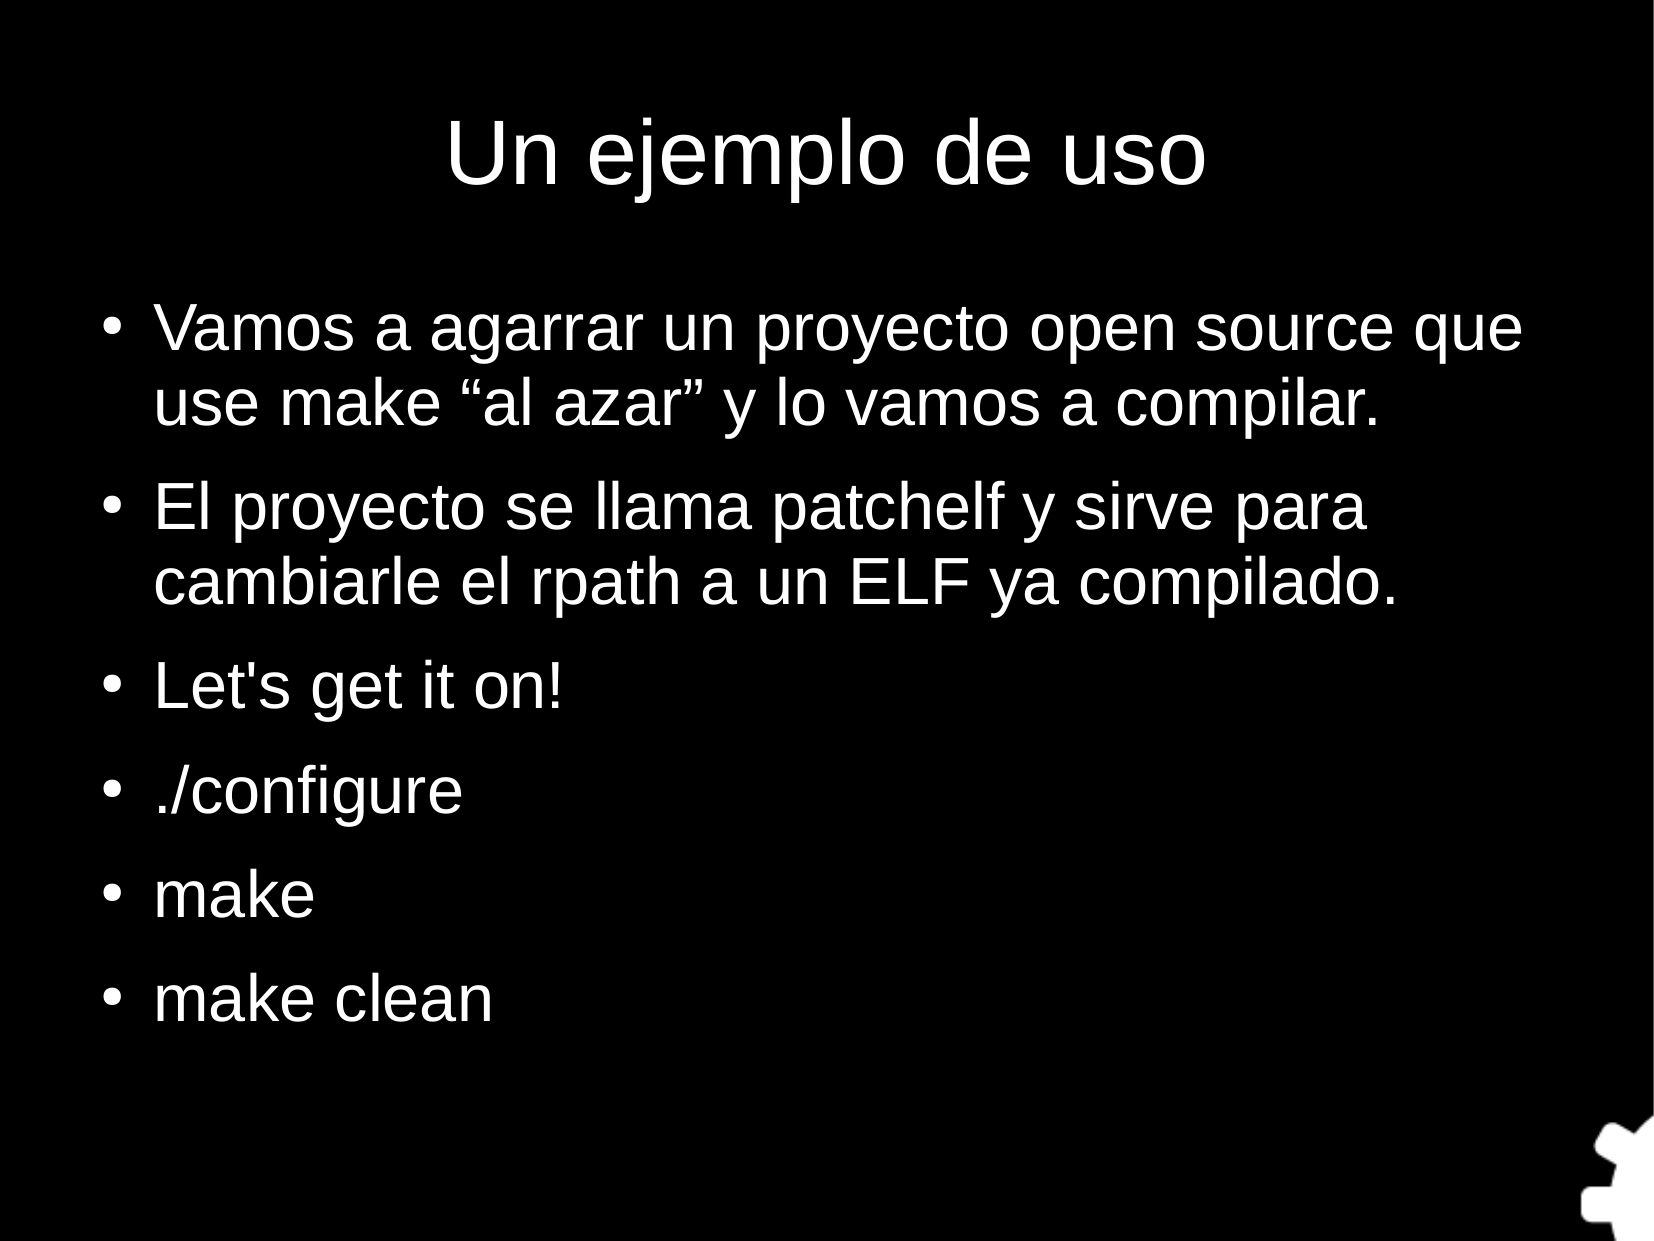

# Un ejemplo de uso
Vamos a agarrar un proyecto open source que use make “al azar” y lo vamos a compilar.
El proyecto se llama patchelf y sirve para cambiarle el rpath a un ELF ya compilado.
Let's get it on!
./configure
make
make clean